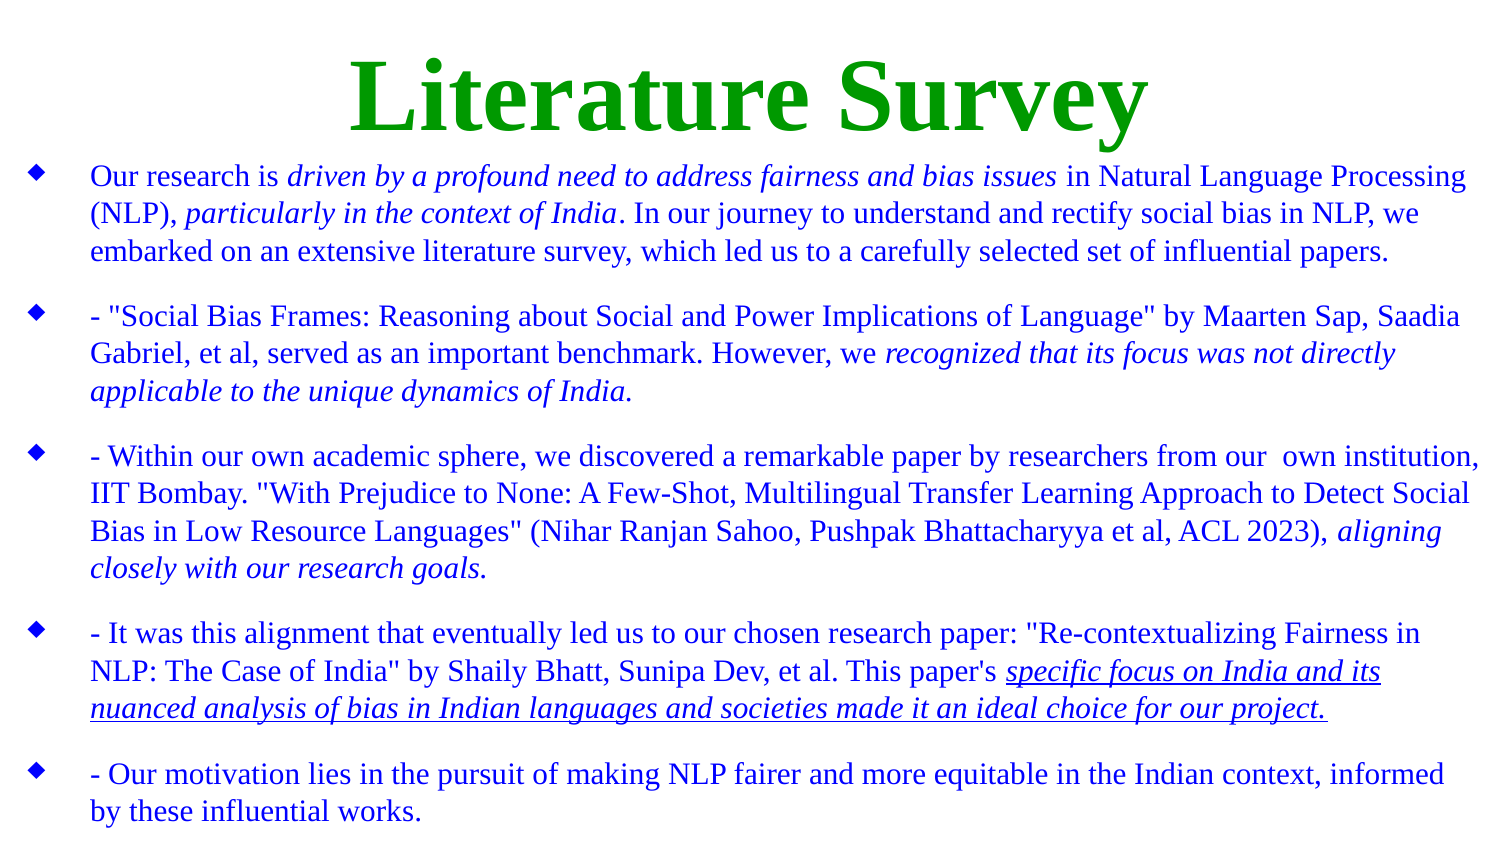

# Literature Survey
Our research is driven by a profound need to address fairness and bias issues in Natural Language Processing (NLP), particularly in the context of India. In our journey to understand and rectify social bias in NLP, we embarked on an extensive literature survey, which led us to a carefully selected set of influential papers.
- "Social Bias Frames: Reasoning about Social and Power Implications of Language" by Maarten Sap, Saadia Gabriel, et al, served as an important benchmark. However, we recognized that its focus was not directly applicable to the unique dynamics of India.
- Within our own academic sphere, we discovered a remarkable paper by researchers from our  own institution, IIT Bombay. "With Prejudice to None: A Few-Shot, Multilingual Transfer Learning Approach to Detect Social Bias in Low Resource Languages" (Nihar Ranjan Sahoo, Pushpak Bhattacharyya et al, ACL 2023), aligning closely with our research goals.
- It was this alignment that eventually led us to our chosen research paper: "Re-contextualizing Fairness in NLP: The Case of India" by Shaily Bhatt, Sunipa Dev, et al. This paper's specific focus on India and its nuanced analysis of bias in Indian languages and societies made it an ideal choice for our project.
- Our motivation lies in the pursuit of making NLP fairer and more equitable in the Indian context, informed by these influential works.